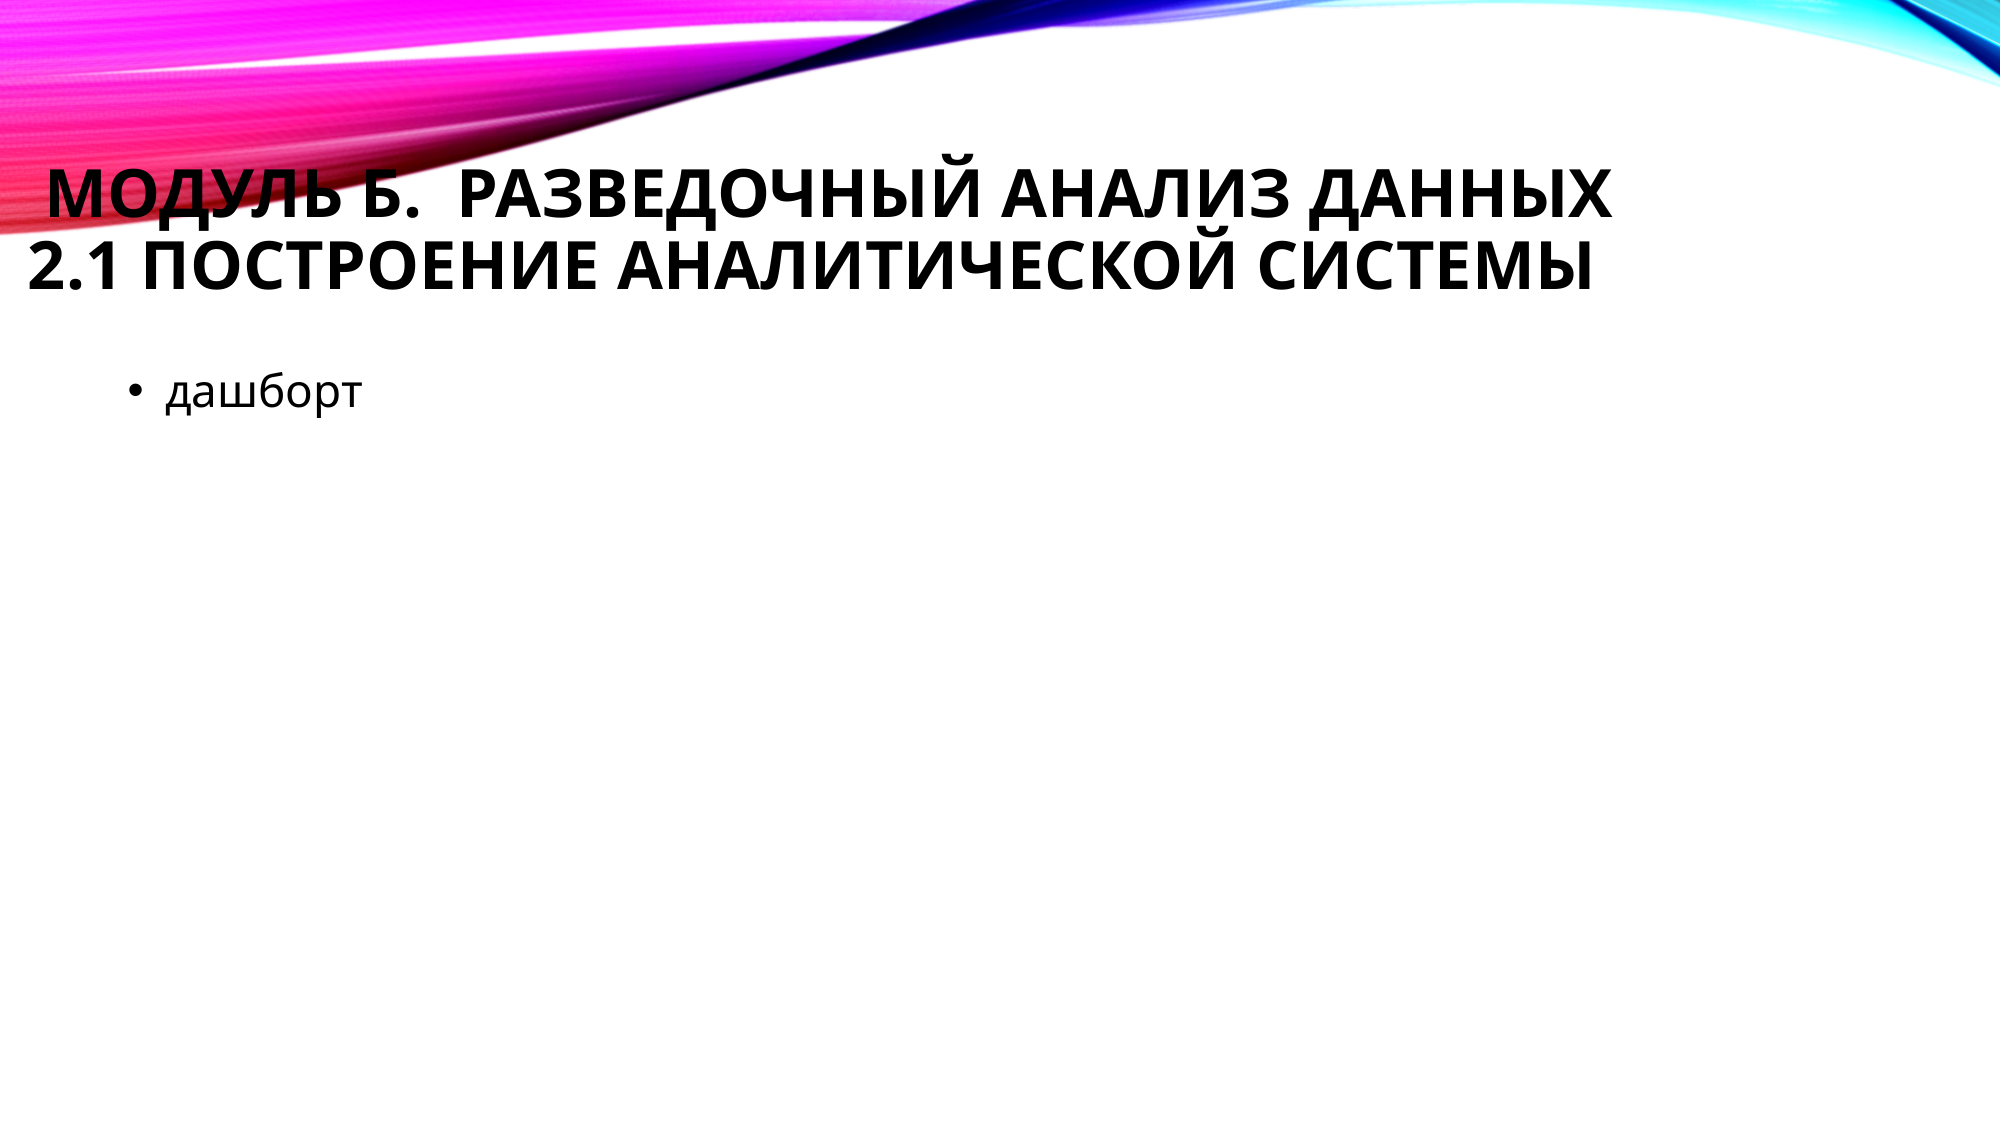

# Модуль Б. Разведочный анализ данных 2.1 Построение аналитической системы
дашборт